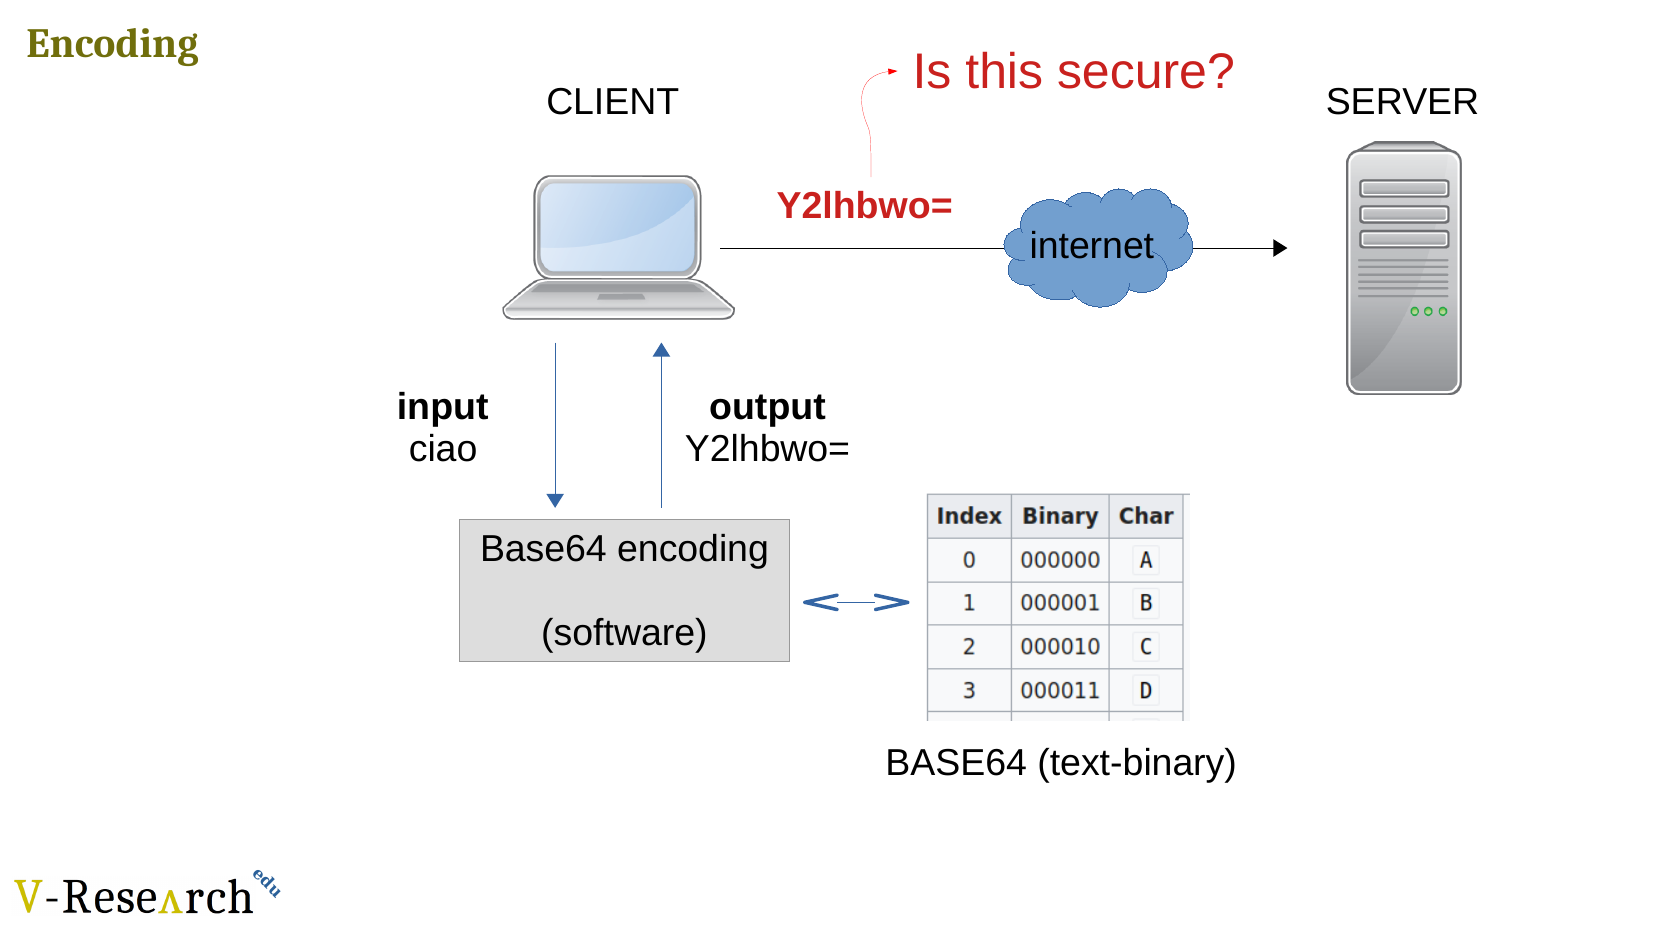

Encoding
Is this secure?
CLIENT
SERVER
Y2lhbwo=
internet
input
ciao
output
Y2lhbwo=
Base64 encoding
(software)
BASE64 (text-binary)
edu